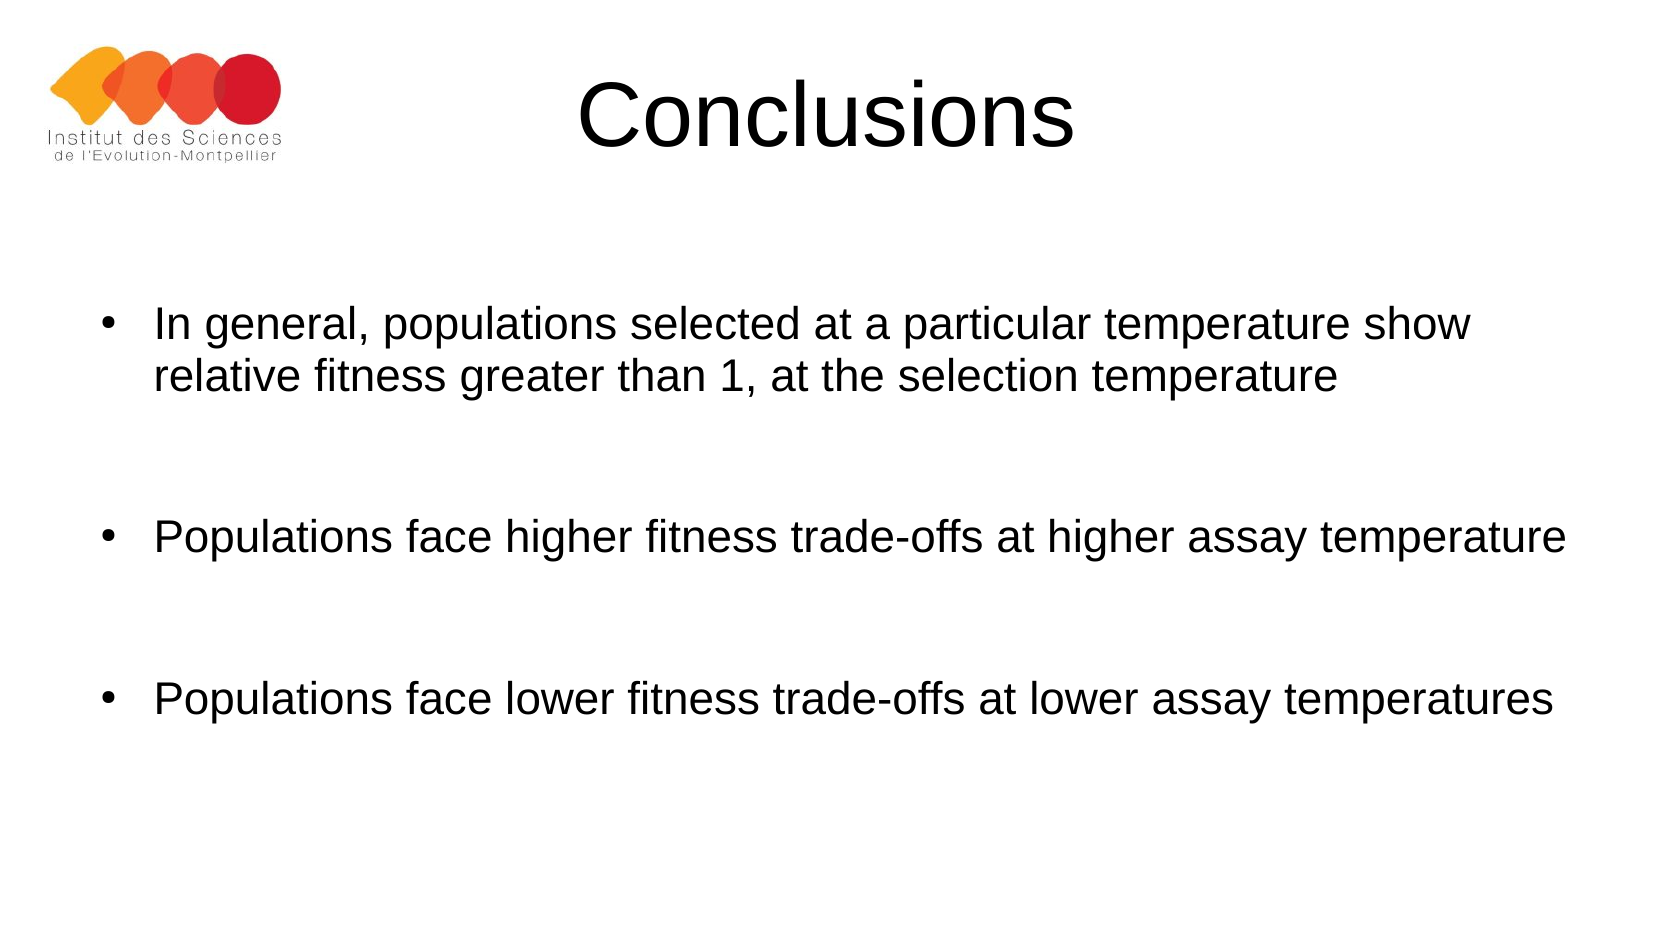

# Conclusions
In general, populations selected at a particular temperature show relative fitness greater than 1, at the selection temperature
Populations face higher fitness trade-offs at higher assay temperature
Populations face lower fitness trade-offs at lower assay temperatures